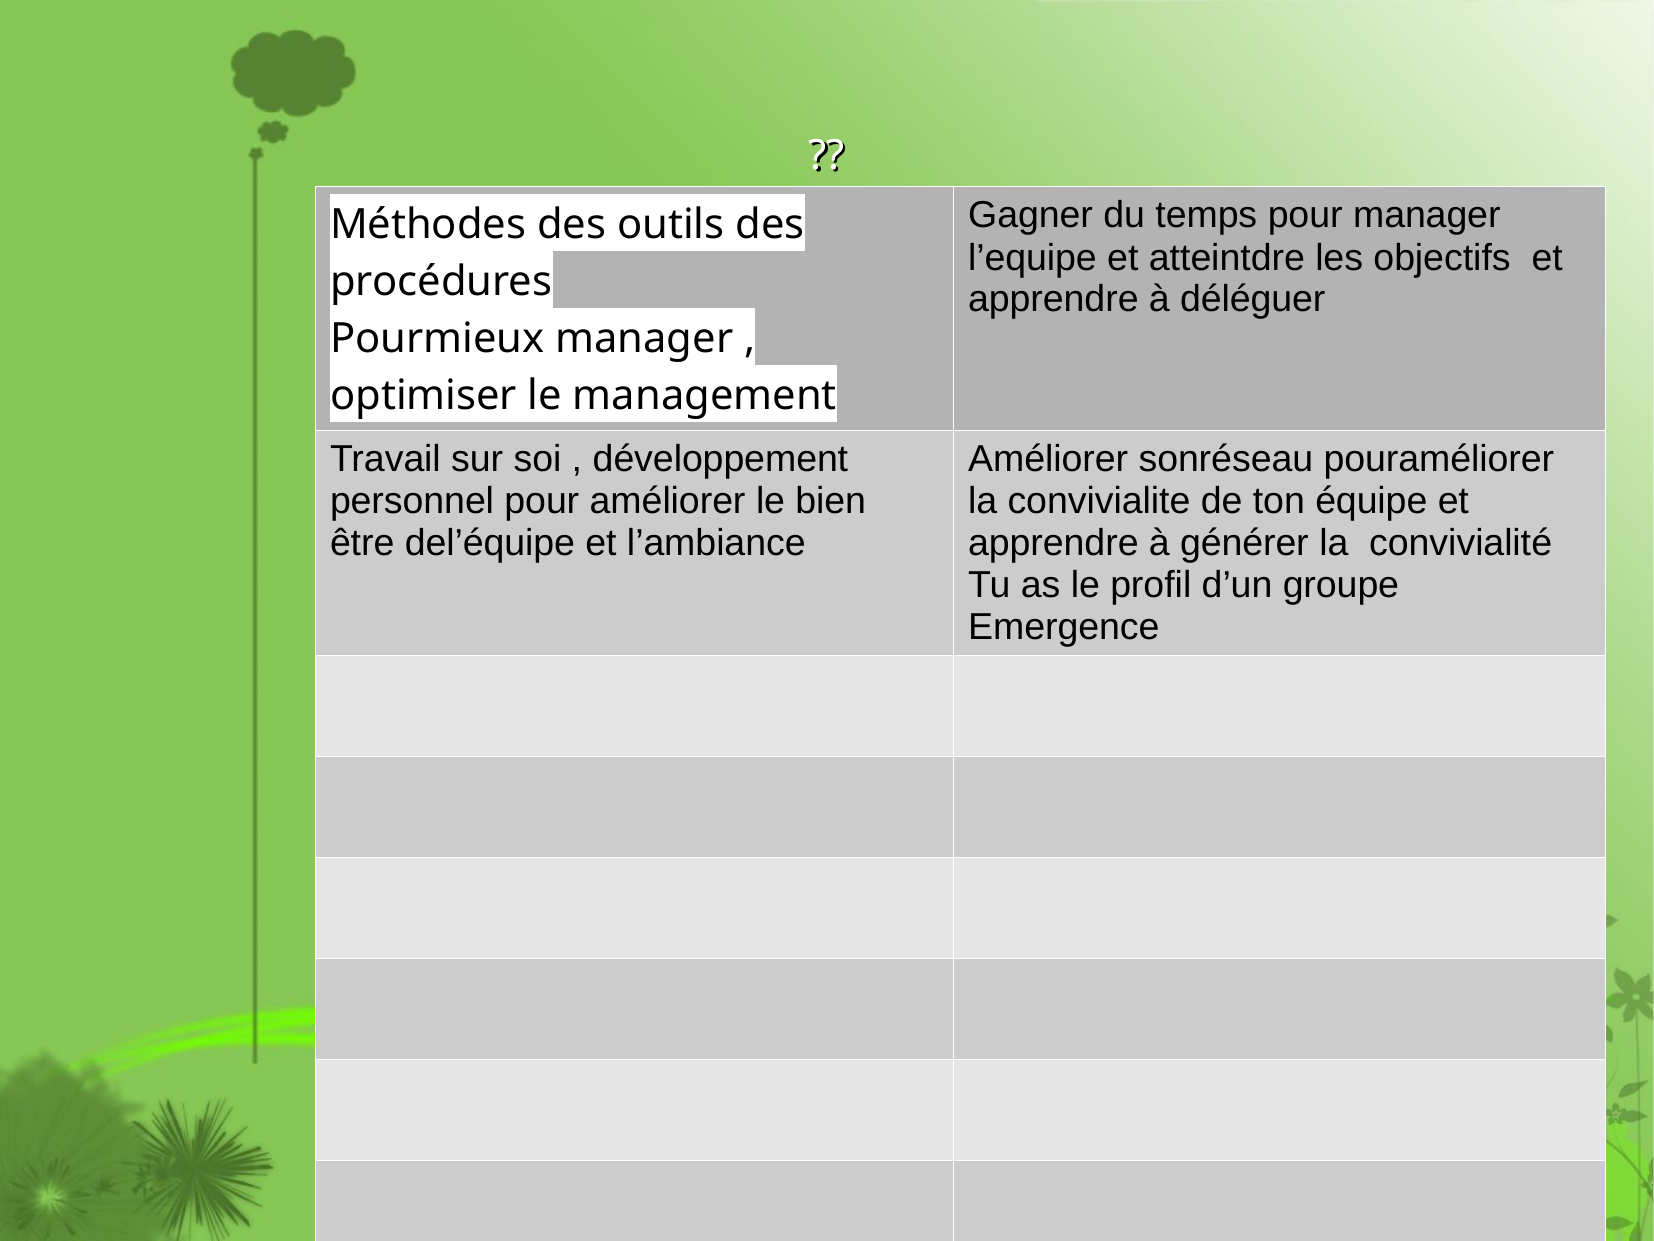

# ??
| Méthodes des outils des procédures Pourmieux manager , optimiser le management | Gagner du temps pour manager l’equipe et atteintdre les objectifs et apprendre à déléguer |
| --- | --- |
| Travail sur soi , développement personnel pour améliorer le bien être del’équipe et l’ambiance | Améliorer sonréseau pouraméliorer la convivialite de ton équipe et apprendre à générer la convivialité Tu as le profil d’un groupe Emergence |
| | |
| | |
| | |
| | |
| | |
| | |